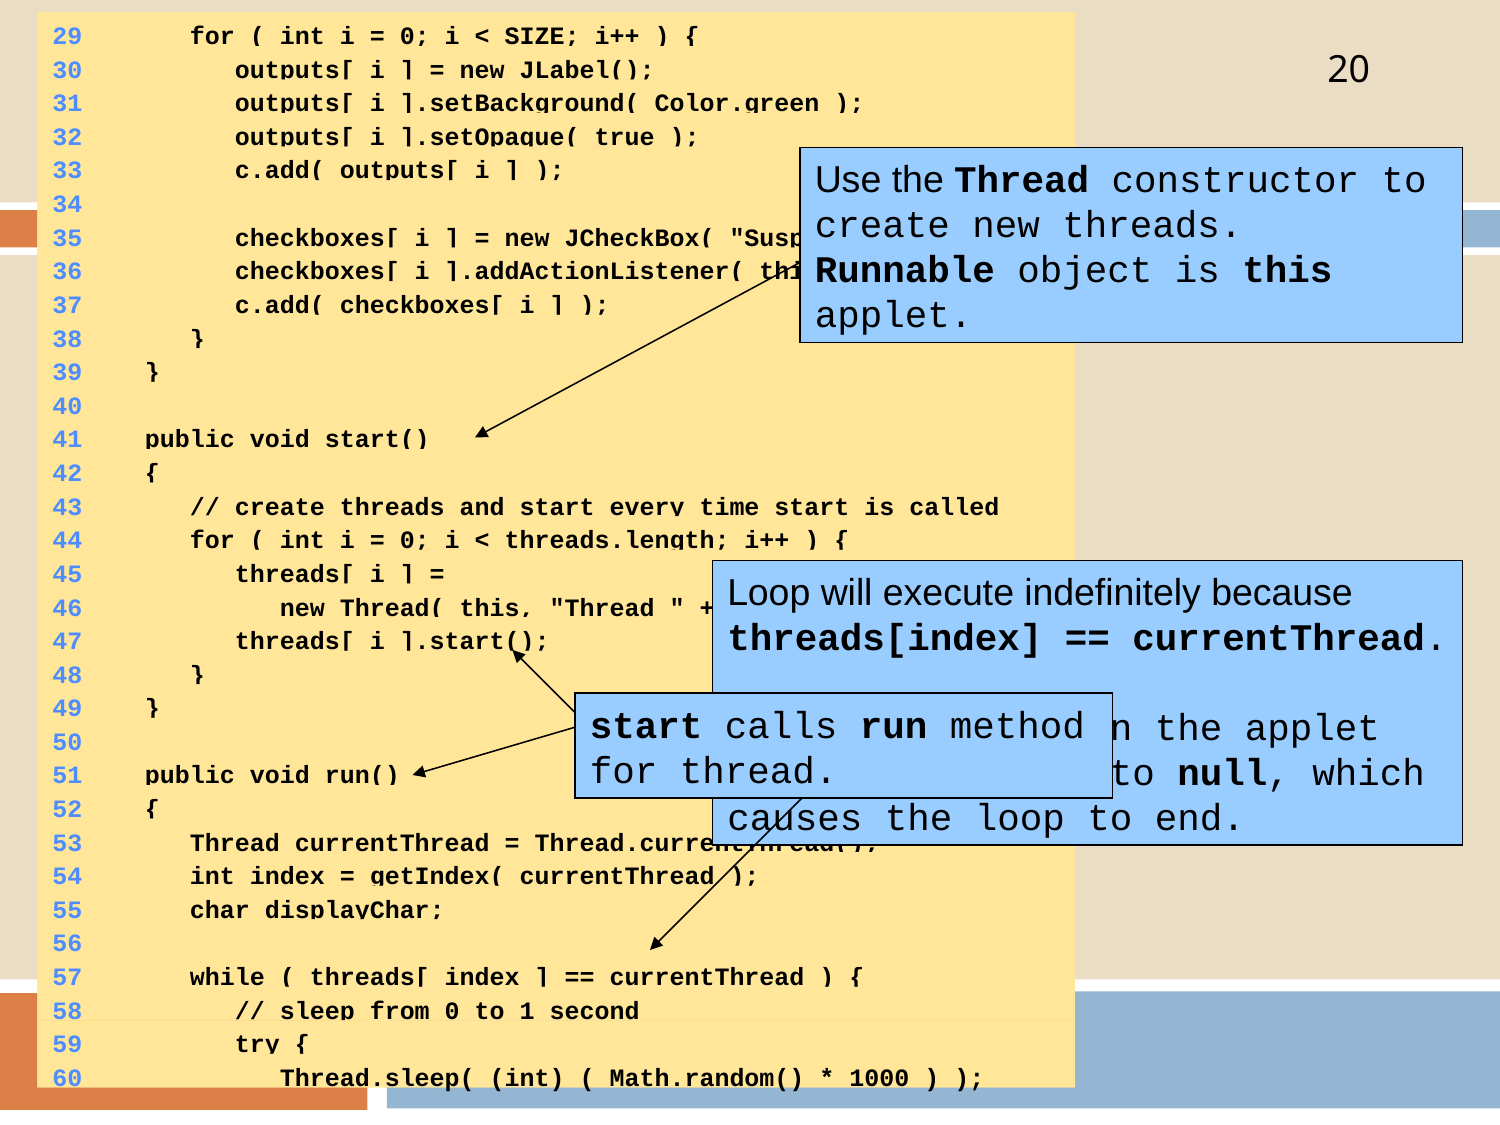

29	 for ( int i = 0; i < SIZE; i++ ) {
	30	 outputs[ i ] = new JLabel();
	31	 outputs[ i ].setBackground( Color.green );
	32	 outputs[ i ].setOpaque( true );
	33	 c.add( outputs[ i ] );
	34
	35	 checkboxes[ i ] = new JCheckBox( "Suspended" );
	36	 checkboxes[ i ].addActionListener( this );
	37	 c.add( checkboxes[ i ] );
	38	 }
	39	 }
	40
	41	 public void start()
	42	 {
	43	 // create threads and start every time start is called
	44	 for ( int i = 0; i < threads.length; i++ ) {
	45	 threads[ i ] =
	46	 new Thread( this, "Thread " + (i + 1) );
	47	 threads[ i ].start();
	48	 }
	49	 }
	50
	51	 public void run()
	52	 {
	53	 Thread currentThread = Thread.currentThread();
	54	 int index = getIndex( currentThread );
	55	 char displayChar;
	56
	57	 while ( threads[ index ] == currentThread ) {
	58	 // sleep from 0 to 1 second
	59	 try {
	60	 Thread.sleep( (int) ( Math.random() * 1000 ) );
Use the Thread constructor to create new threads. Runnable object is this applet.
Loop will execute indefinitely because threads[index] == currentThread.
The stop method in the applet sets all threads to null, which causes the loop to end.
start calls run method for thread.
#
1.3 Set up GUI
2. start
2.1 Initialize objects
2.2 start
3. run